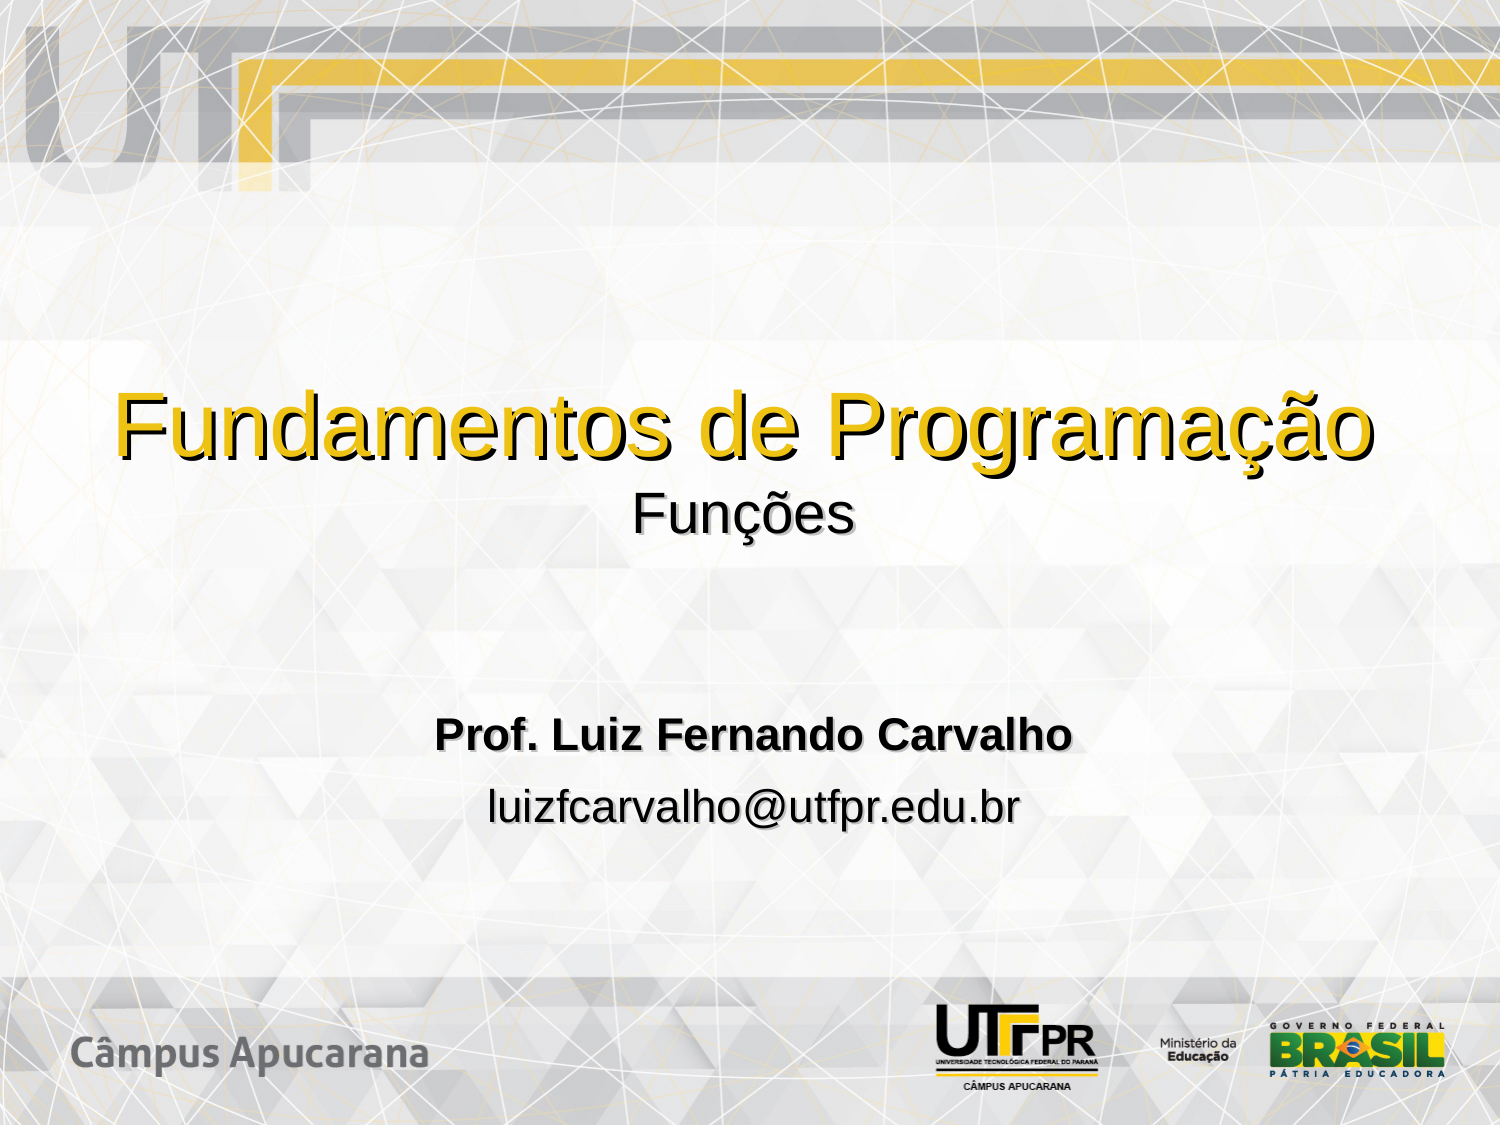

# Fundamentos de Programação Funções
Prof. Luiz Fernando Carvalho
luizfcarvalho@utfpr.edu.br